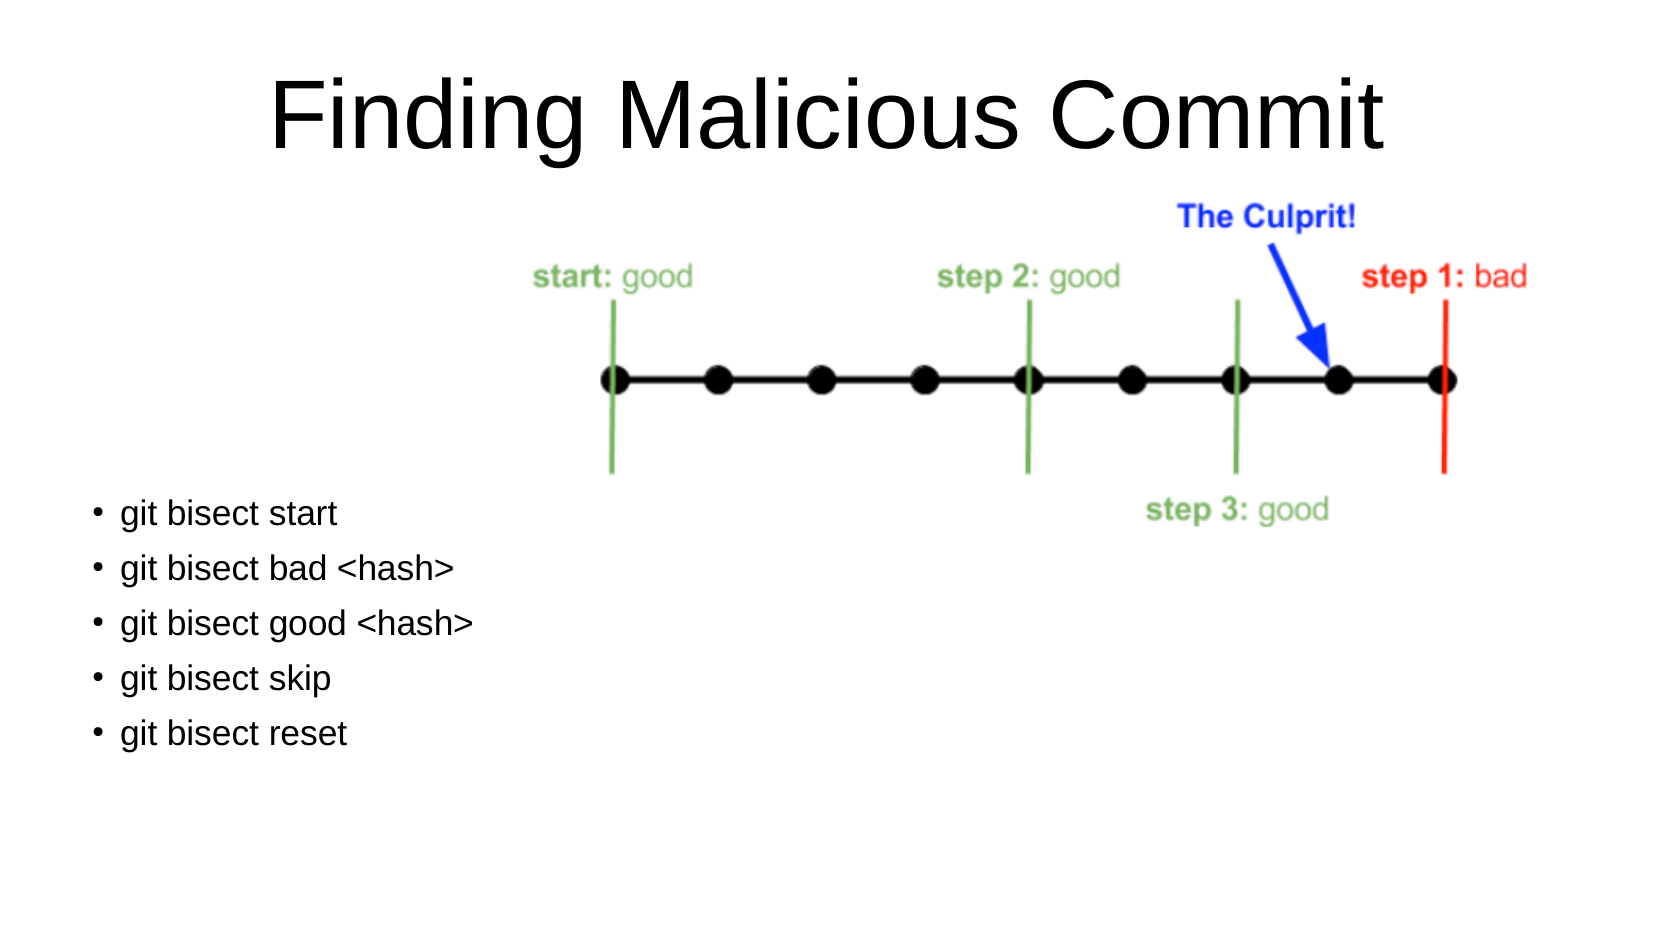

# Finding Malicious Commit
git bisect start
git bisect bad <hash>
git bisect good <hash>
git bisect skip
git bisect reset